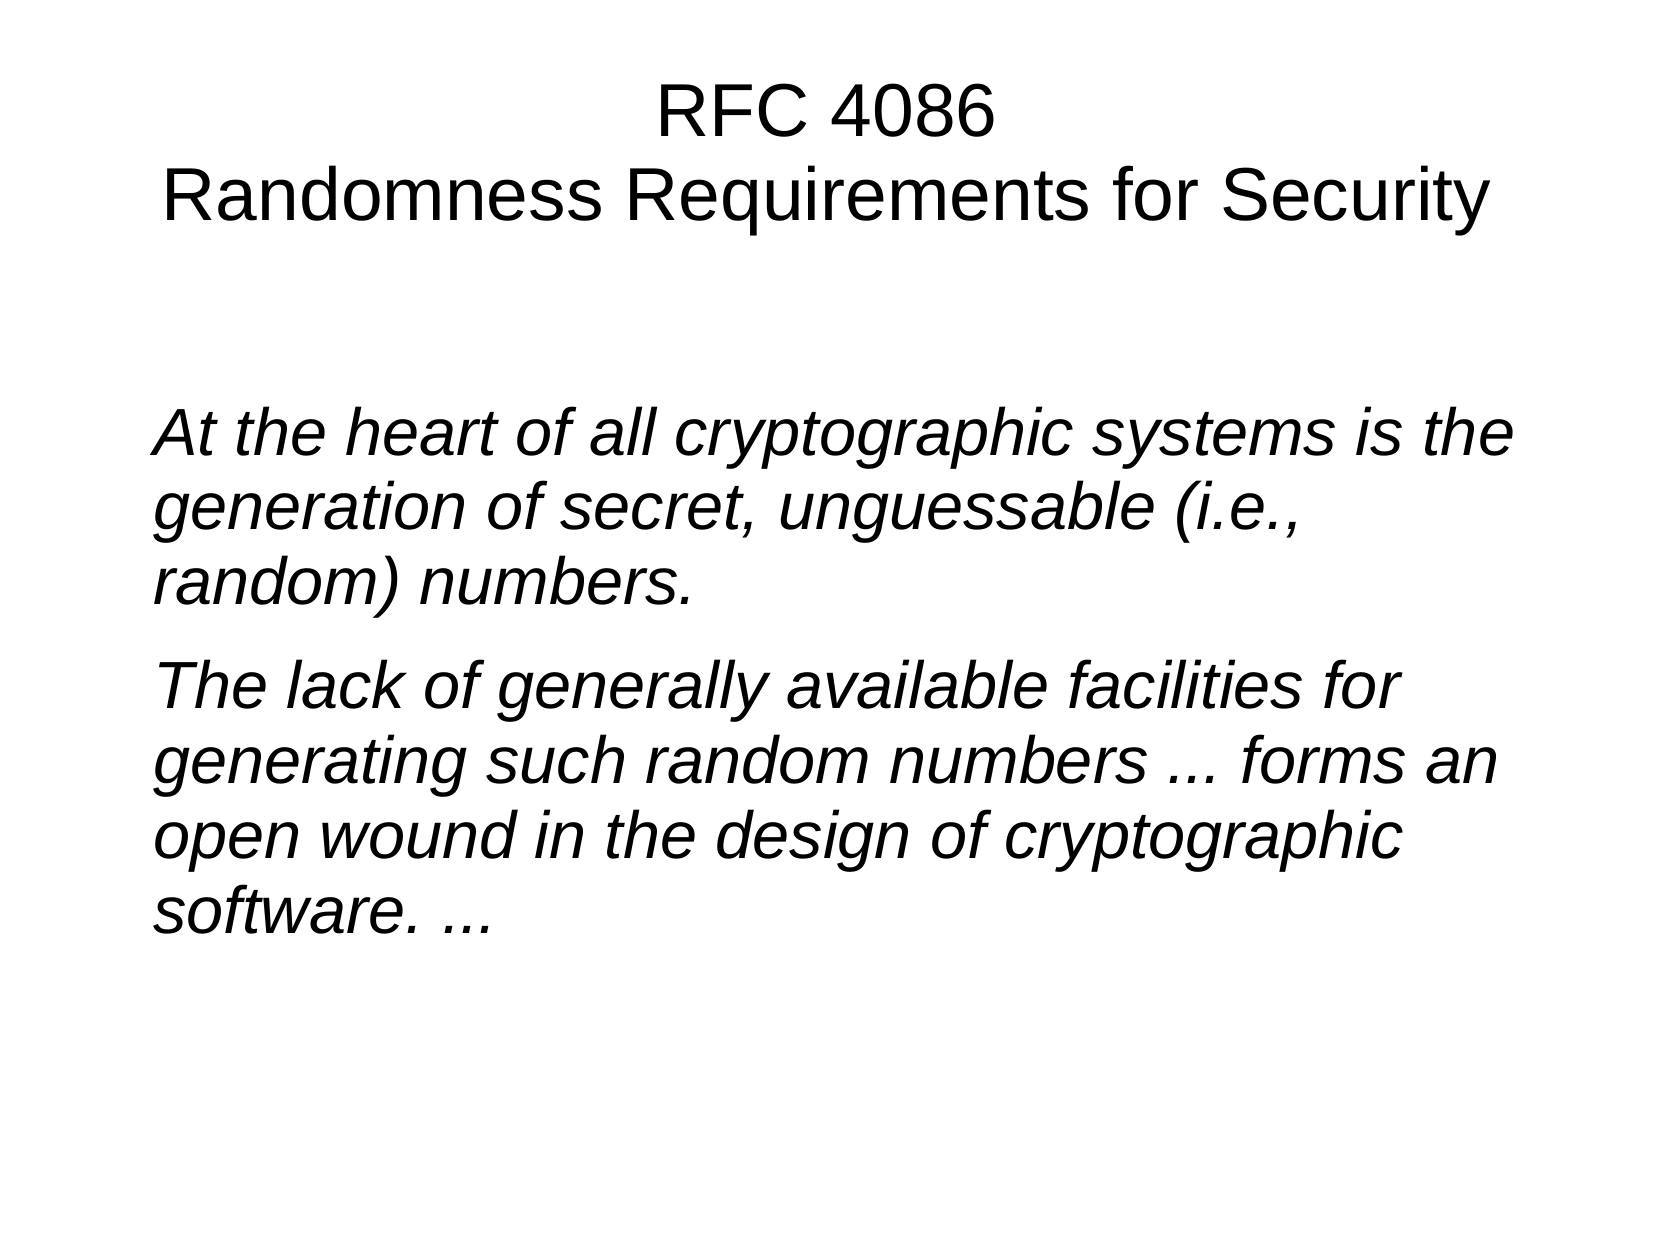

# RFC 4086 Randomness Requirements for Security
At the heart of all cryptographic systems is the generation of secret, unguessable (i.e., random) numbers.
The lack of generally available facilities for generating such random numbers ... forms an open wound in the design of cryptographic software. ...